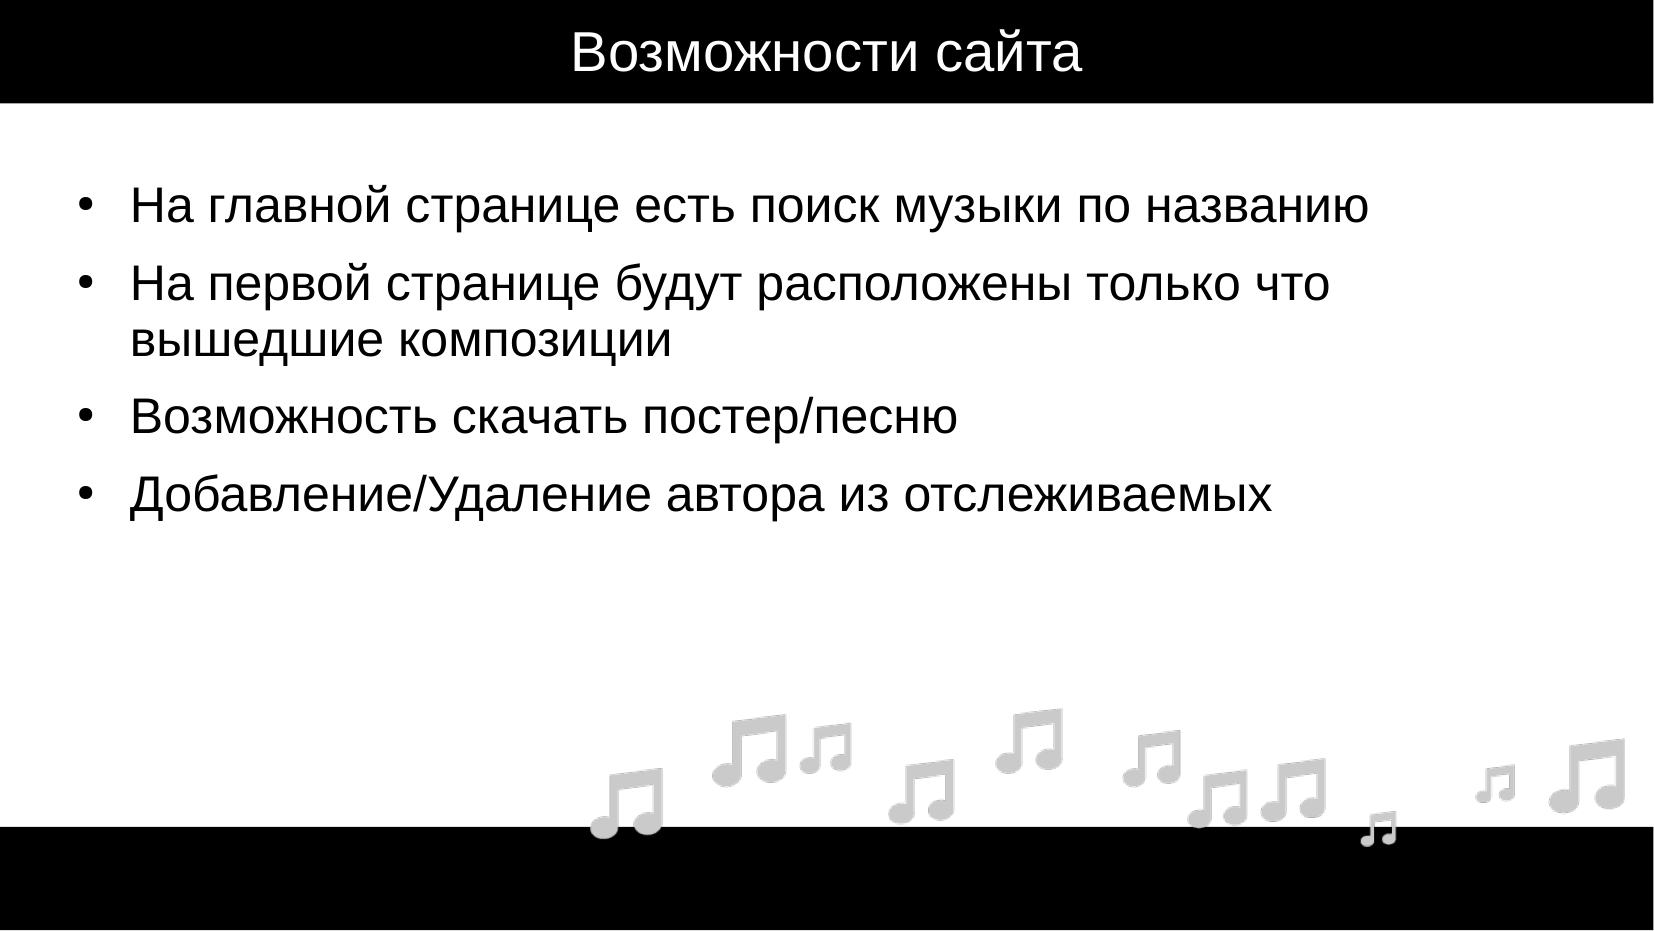

# Возможности сайта
На главной странице есть поиск музыки по названию
На первой странице будут расположены только что вышедшие композиции
Возможность скачать постер/песню
Добавление/Удаление автора из отслеживаемых